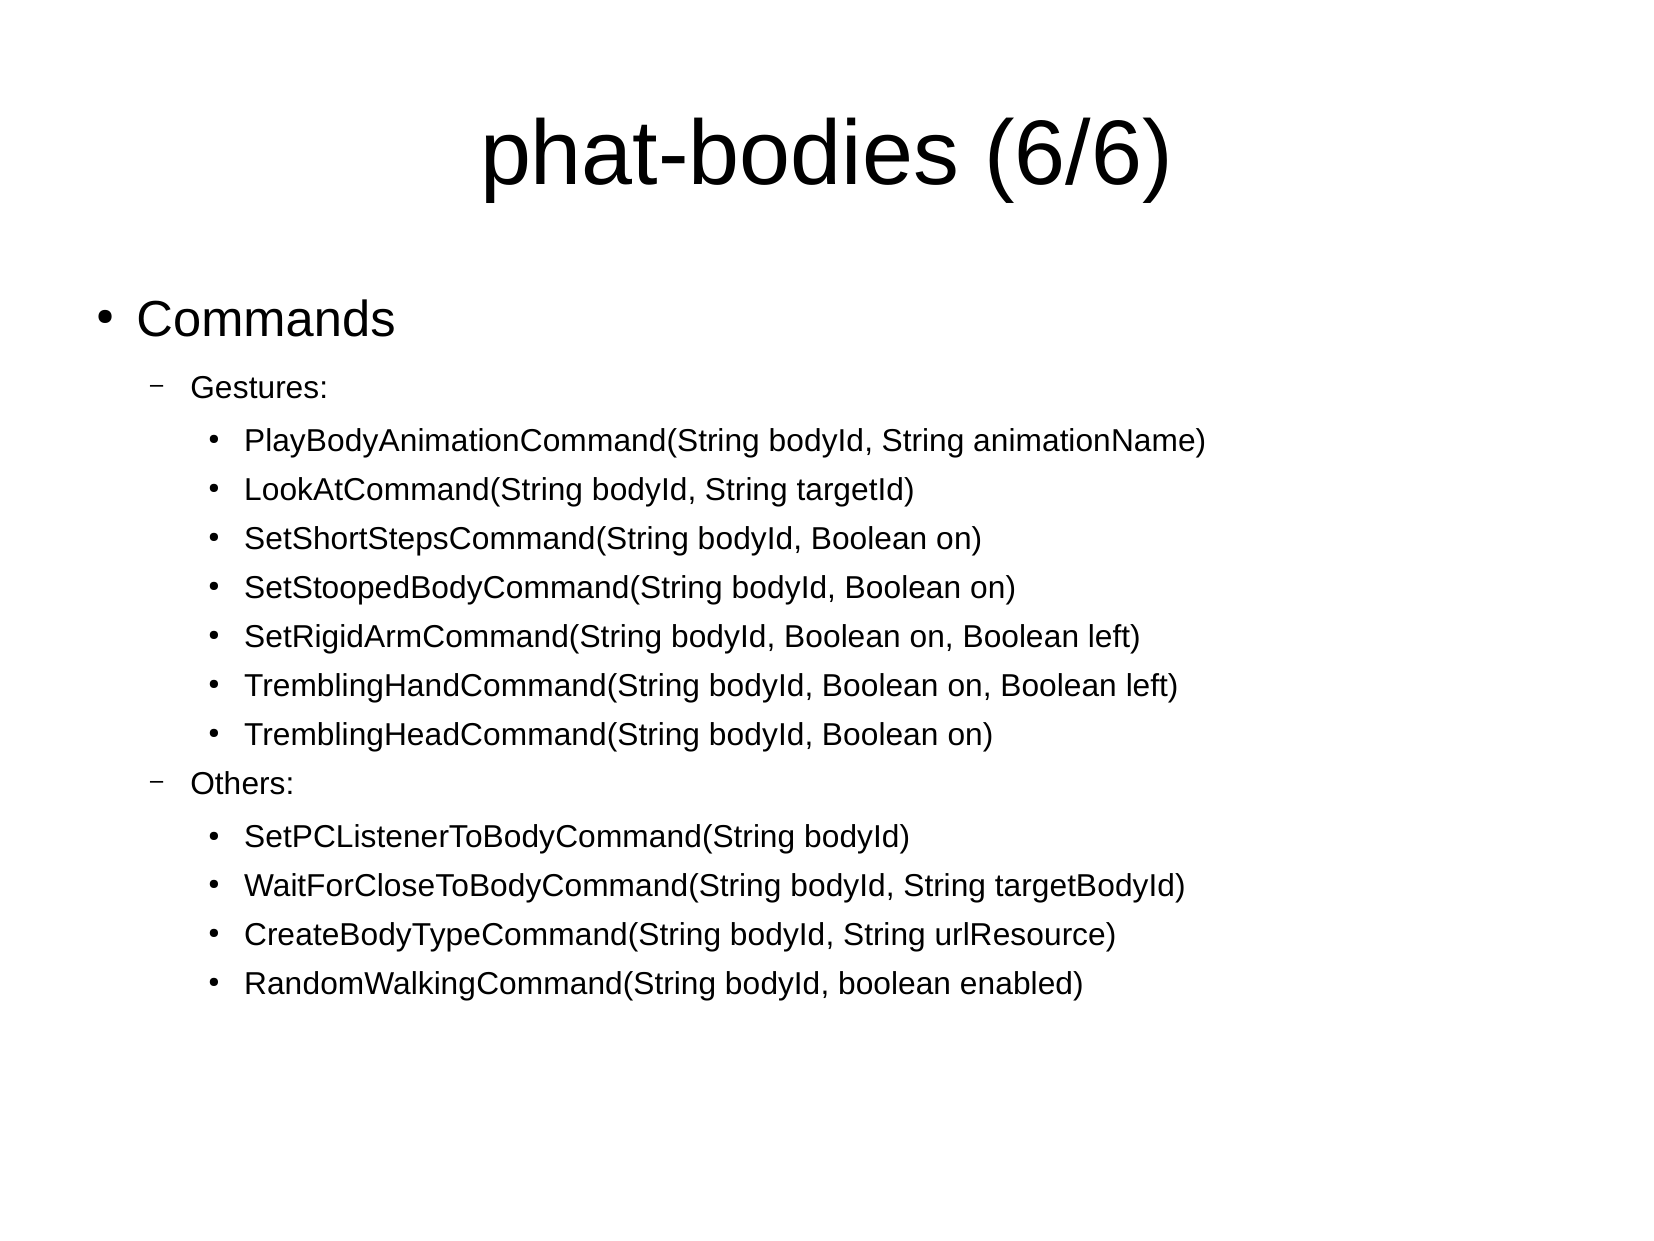

# phat-bodies (6/6)
Commands
Gestures:
PlayBodyAnimationCommand(String bodyId, String animationName)
LookAtCommand(String bodyId, String targetId)
SetShortStepsCommand(String bodyId, Boolean on)
SetStoopedBodyCommand(String bodyId, Boolean on)
SetRigidArmCommand(String bodyId, Boolean on, Boolean left)
TremblingHandCommand(String bodyId, Boolean on, Boolean left)
TremblingHeadCommand(String bodyId, Boolean on)
Others:
SetPCListenerToBodyCommand(String bodyId)
WaitForCloseToBodyCommand(String bodyId, String targetBodyId)
CreateBodyTypeCommand(String bodyId, String urlResource)
RandomWalkingCommand(String bodyId, boolean enabled)